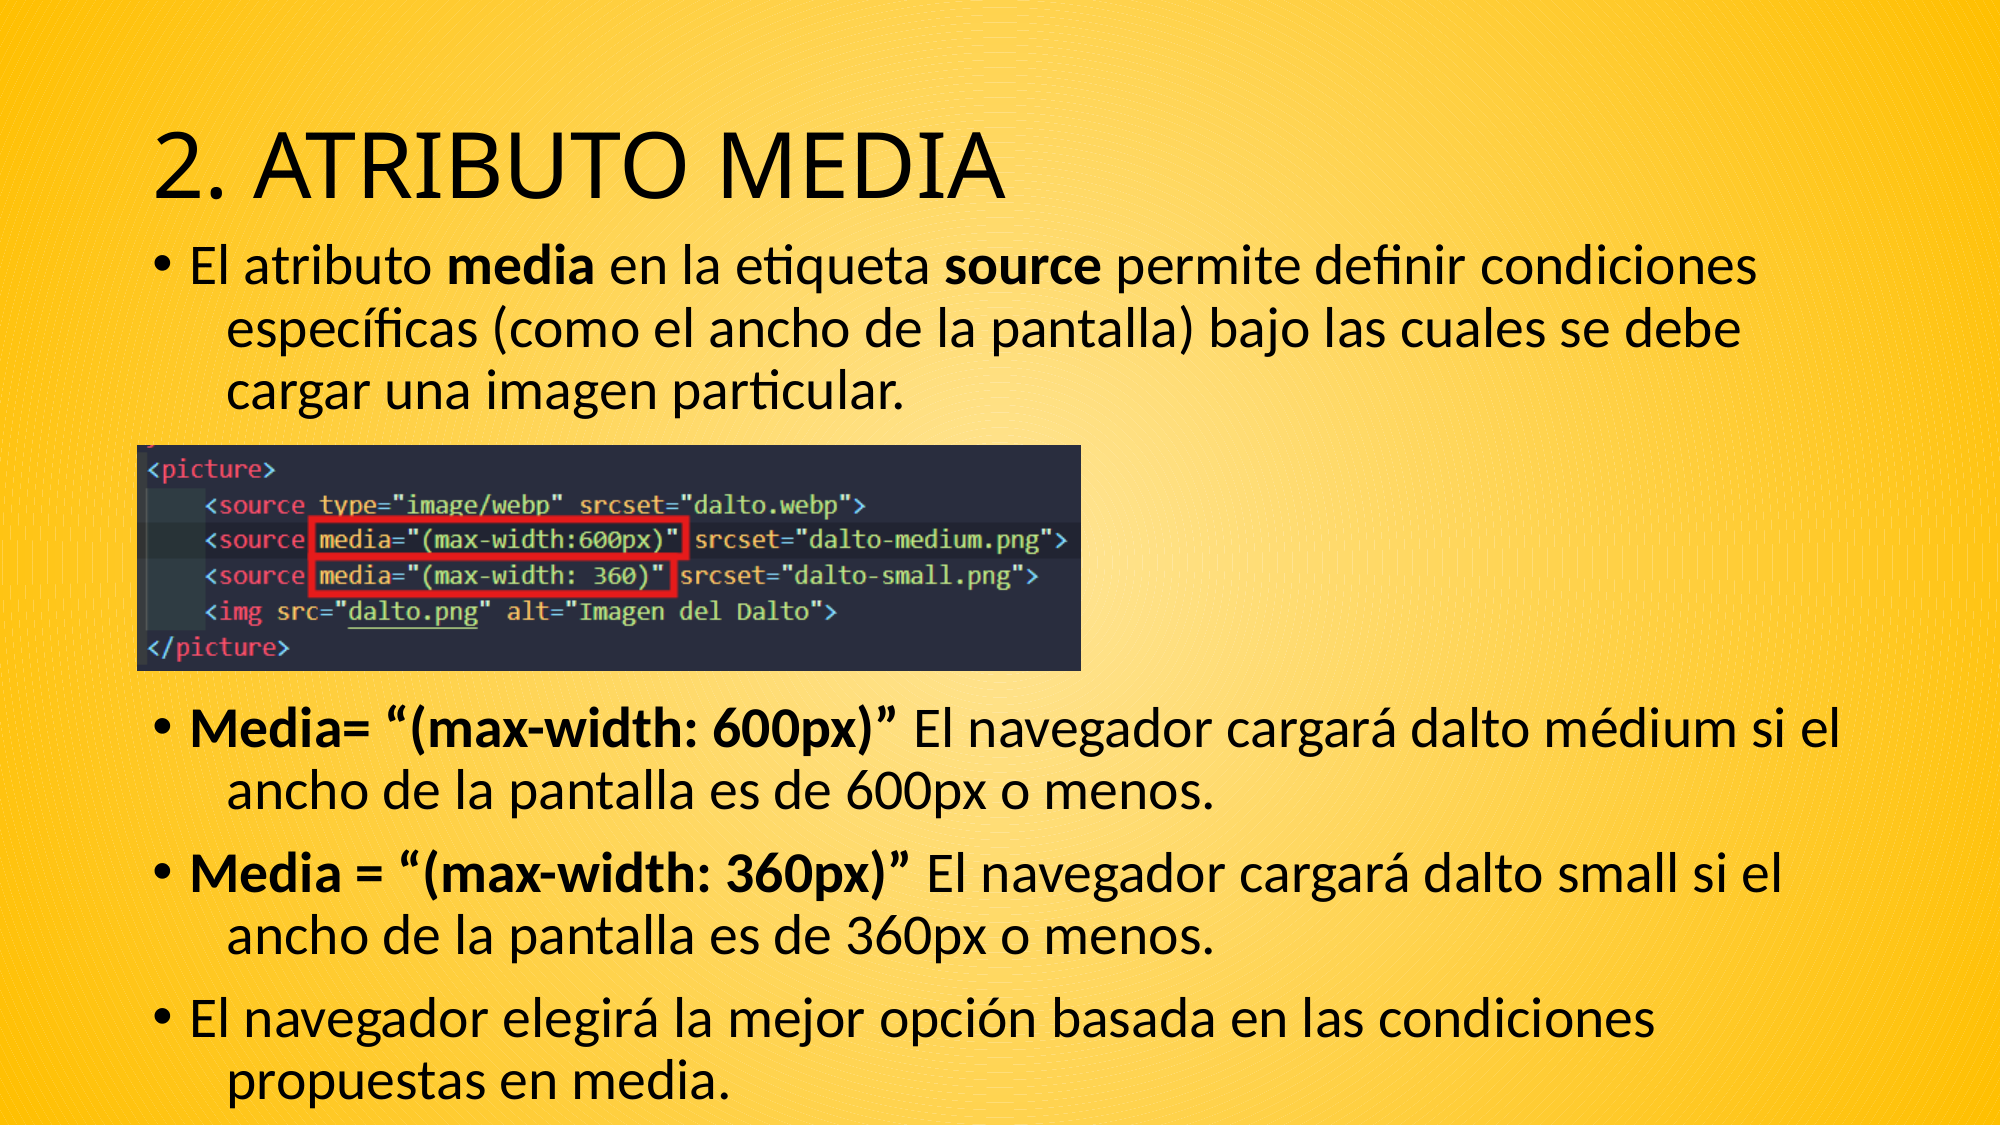

# 2. ATRIBUTO MEDIA
El atributo media en la etiqueta source permite definir condiciones específicas (como el ancho de la pantalla) bajo las cuales se debe cargar una imagen particular.
Media= “(max-width: 600px)” El navegador cargará dalto médium si el ancho de la pantalla es de 600px o menos.
Media = “(max-width: 360px)” El navegador cargará dalto small si el ancho de la pantalla es de 360px o menos.
El navegador elegirá la mejor opción basada en las condiciones propuestas en media.